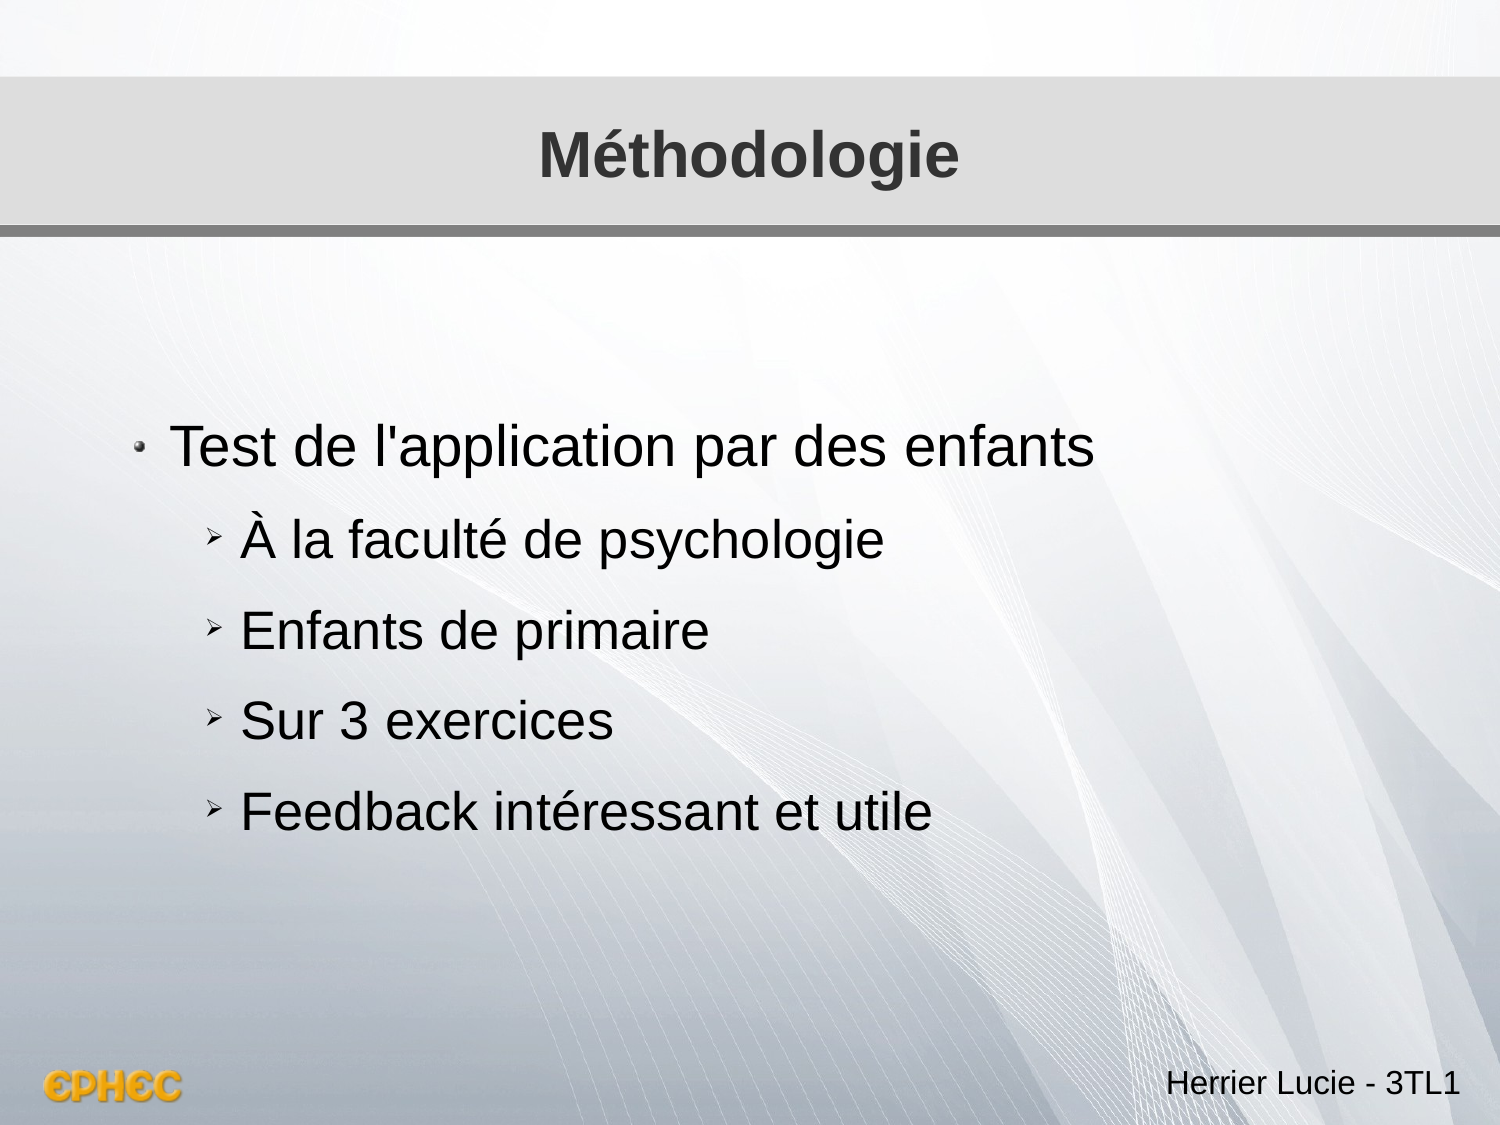

# Méthodologie
Test de l'application par des enfants
À la faculté de psychologie
Enfants de primaire
Sur 3 exercices
Feedback intéressant et utile
Herrier Lucie - 3TL1